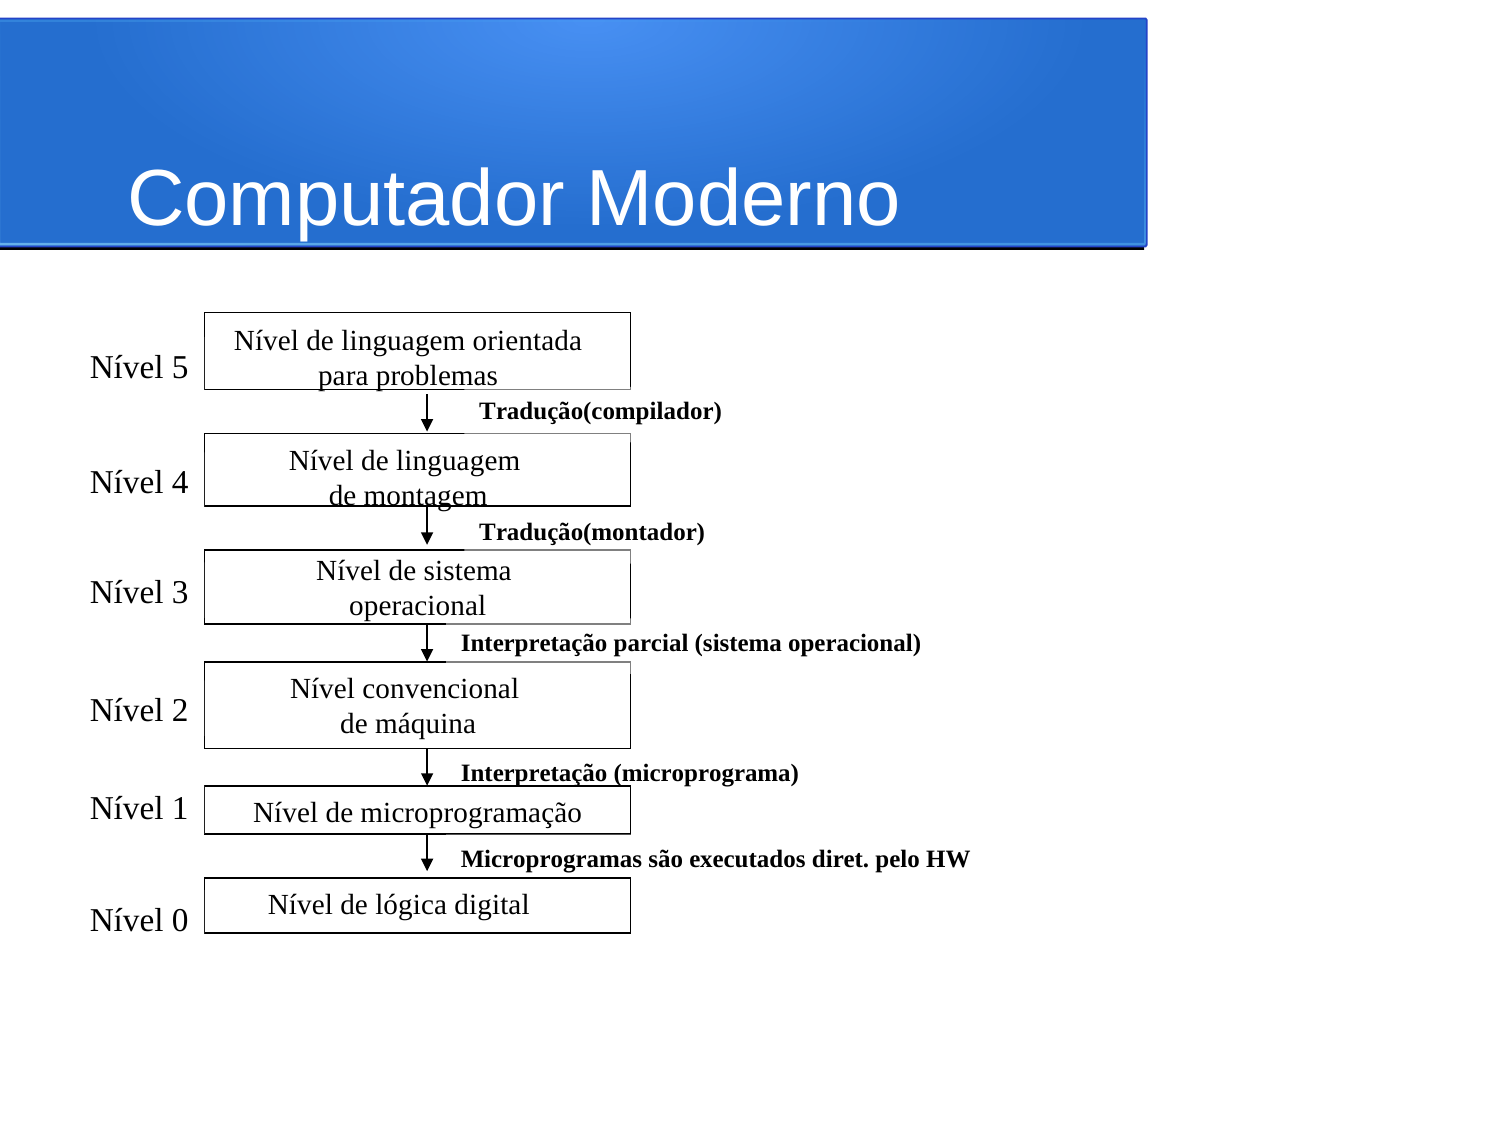

# Computador Moderno
Nível de linguagem orientada para problemas
Nível 5
Tradução(compilador)
Nível de linguagem
de montagem
Nível 4
Tradução(montador)
Nível de sistema
operacional
Nível 3
Interpretação parcial (sistema operacional)
Nível convencional
de máquina
Nível 2
Interpretação (microprograma)
Nível 1
Nível de microprogramação
Microprogramas são executados diret. pelo HW
Nível de lógica digital
Nível 0